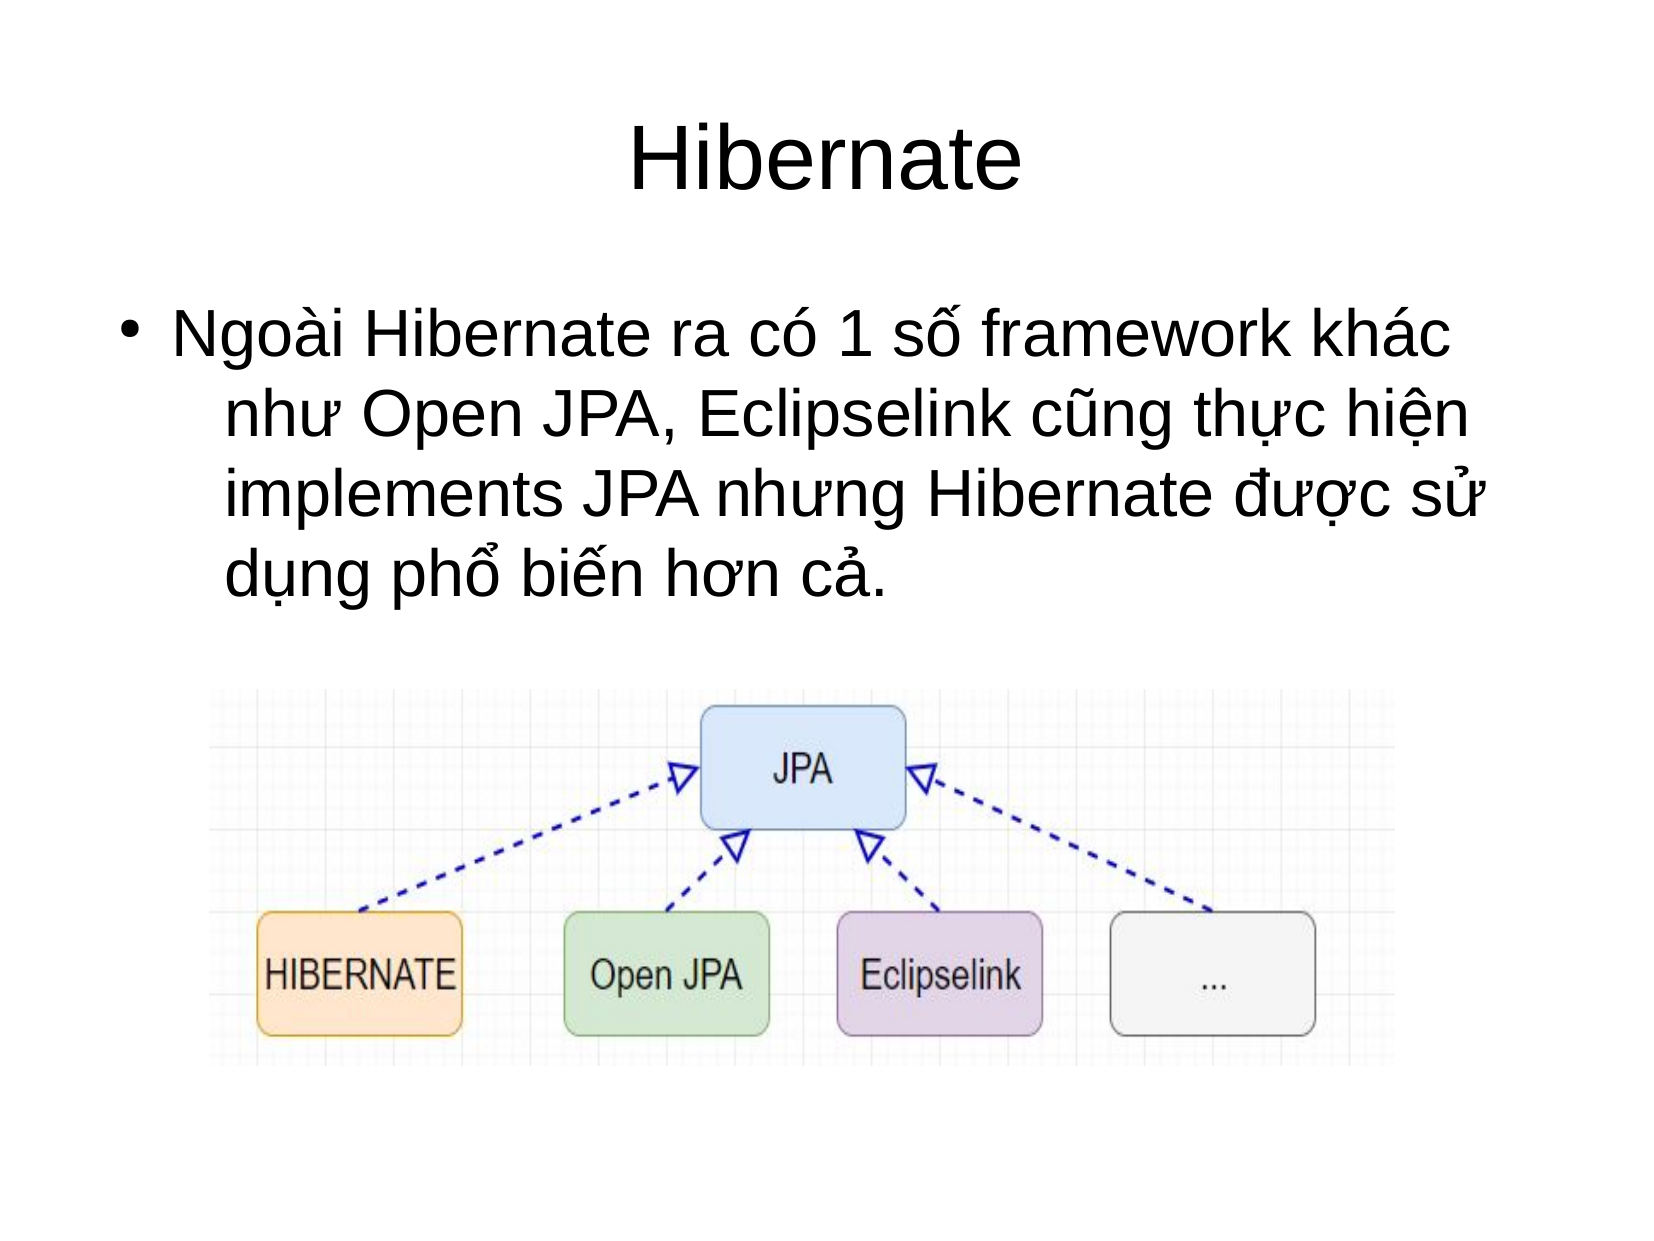

# Hibernate
Ngoài Hibernate ra có 1 số framework khác như Open JPA, Eclipselink cũng thực hiện implements JPA nhưng Hibernate được sử dụng phổ biến hơn cả.